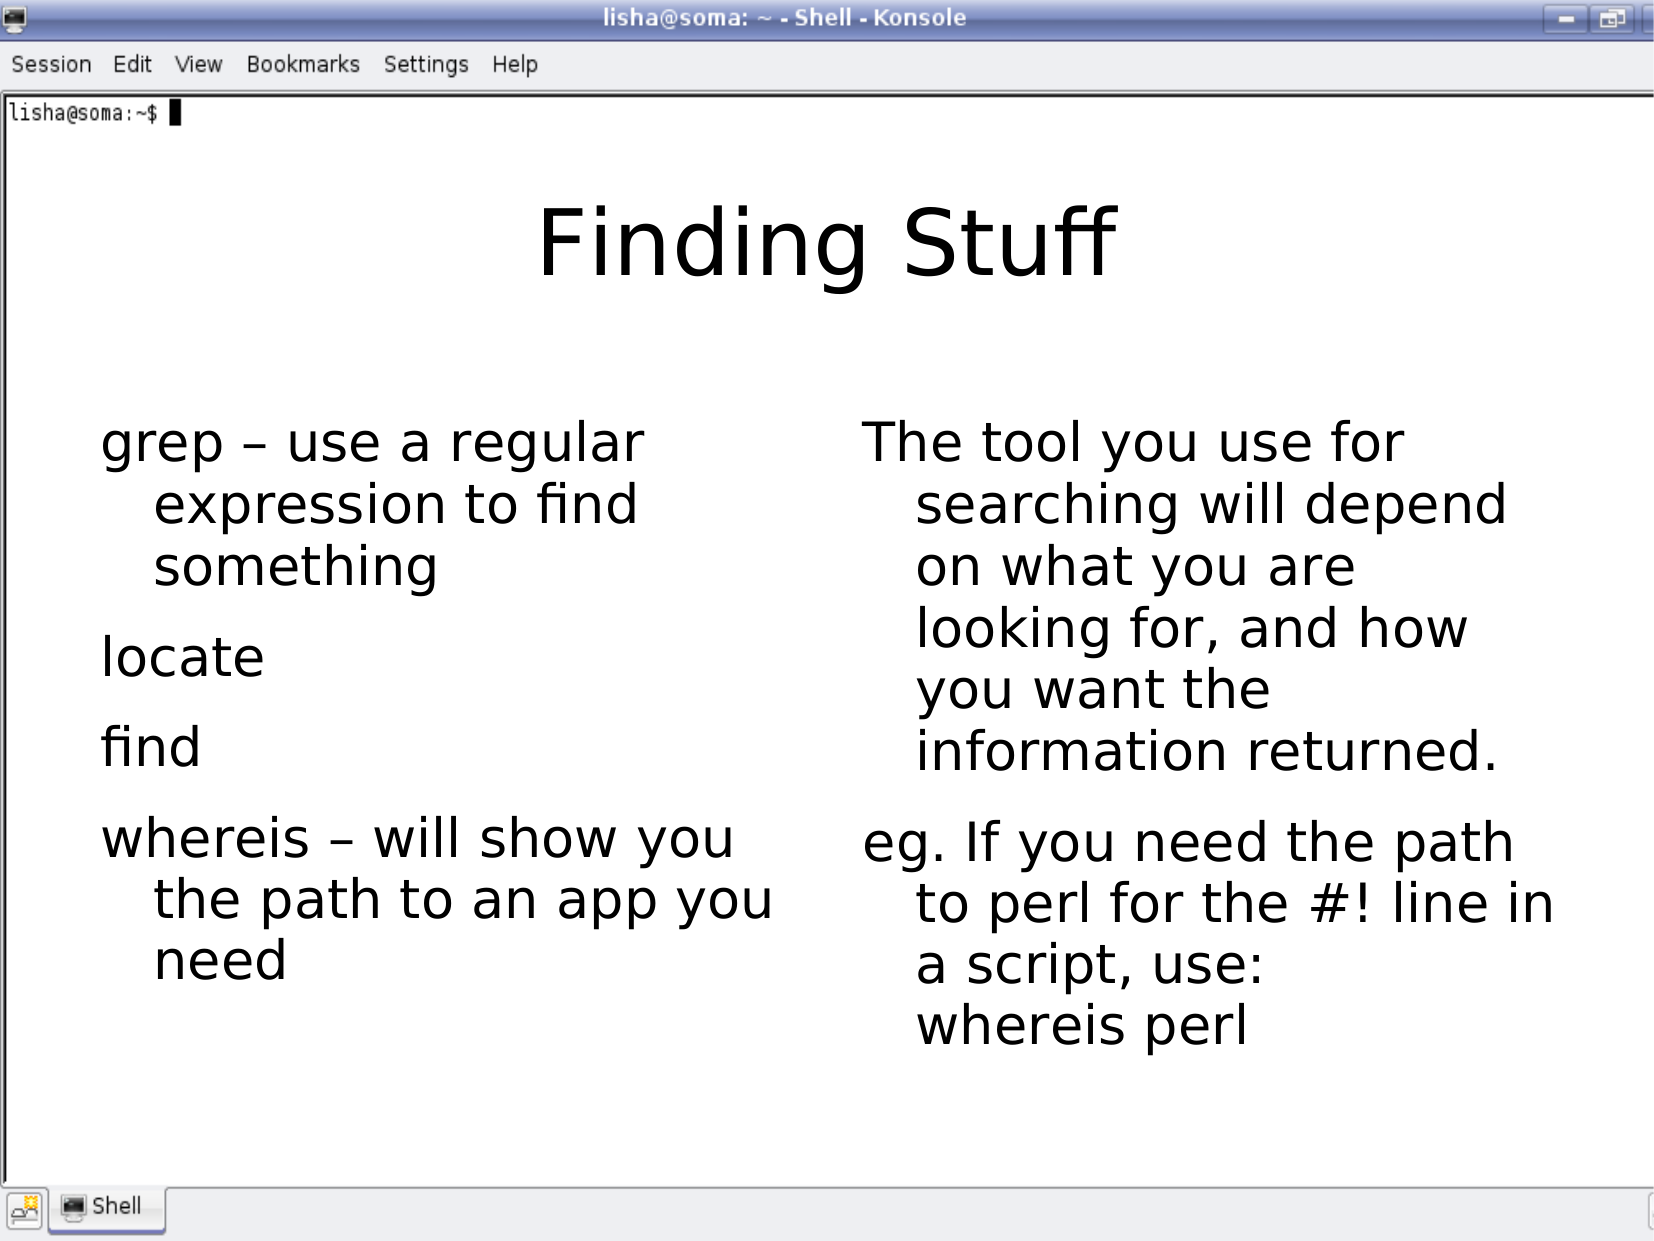

# Finding Stuff
grep – use a regular expression to find something
locate
find
whereis – will show you the path to an app you need
The tool you use for searching will depend on what you are looking for, and how you want the information returned.
eg. If you need the path to perl for the #! line in a script, use:
whereis perl